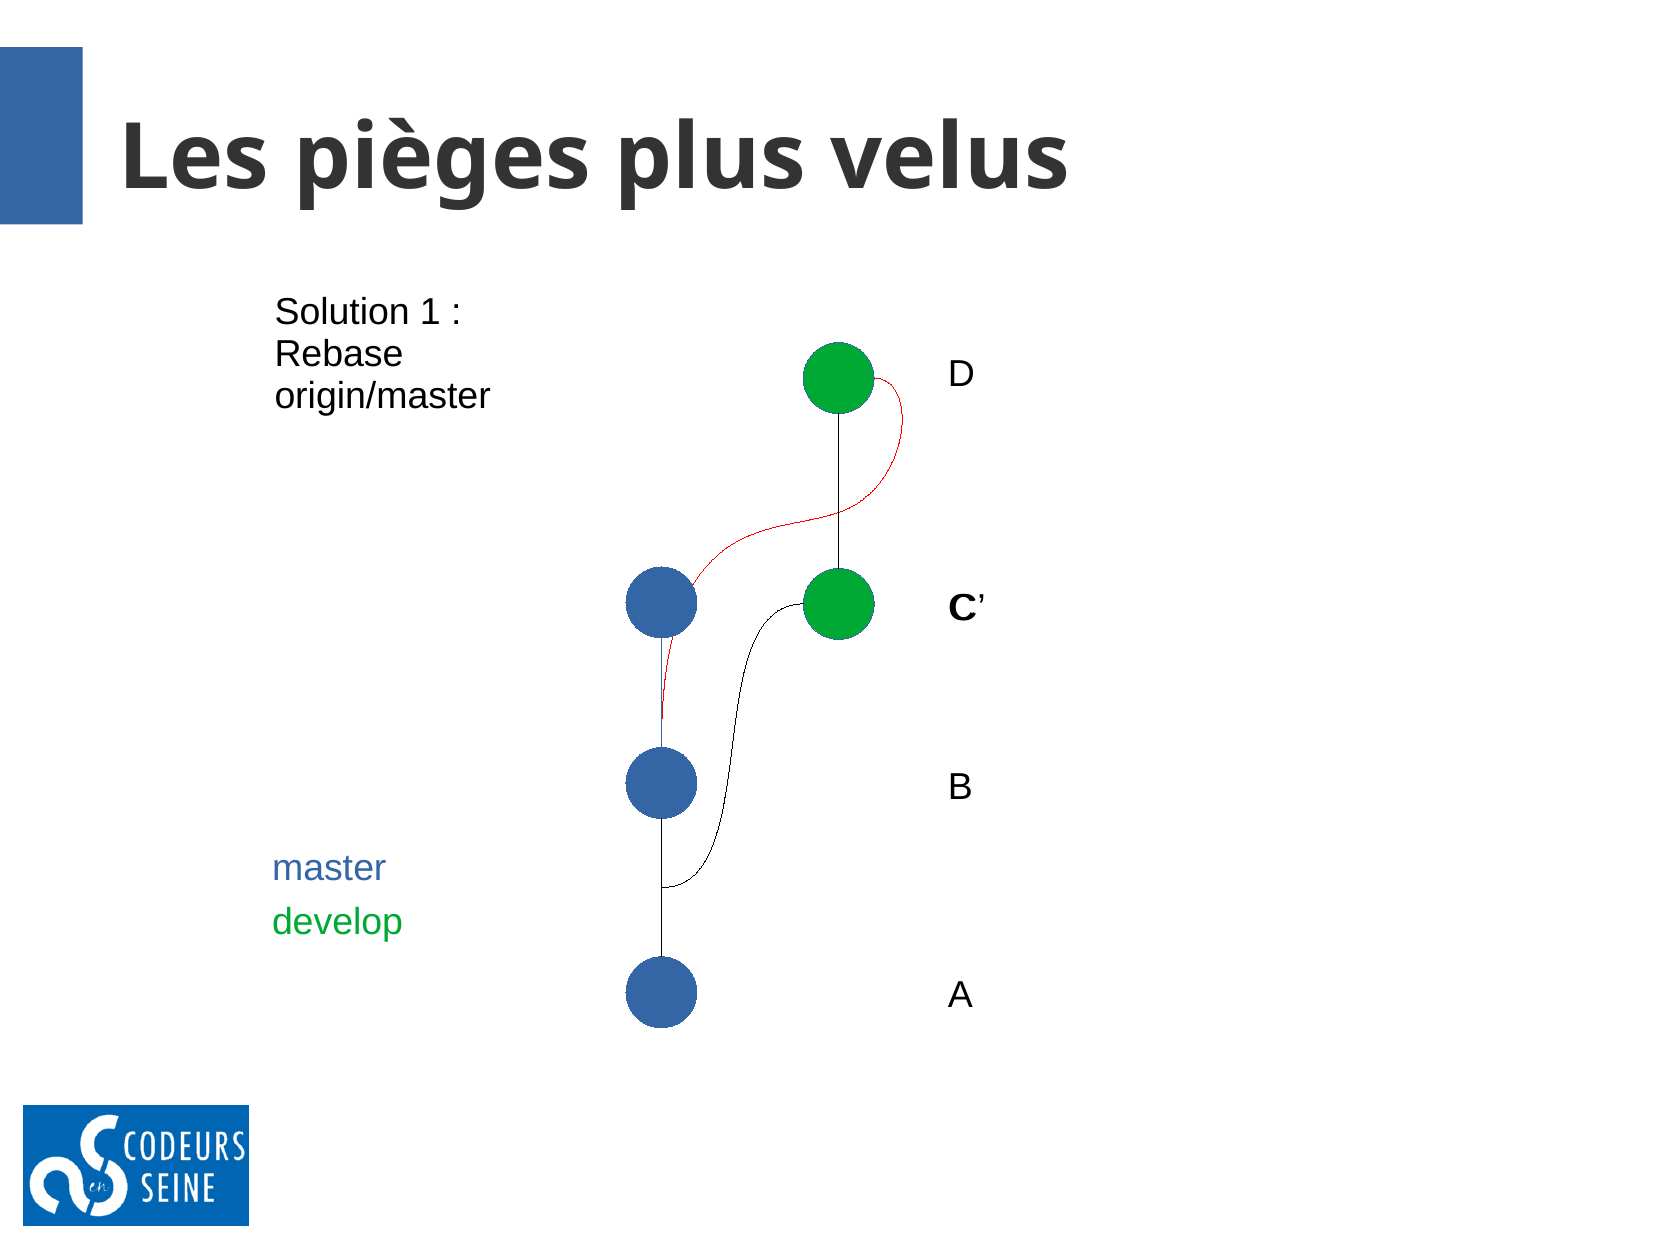

# Les pièges plus velus
Solution 1 : Rebase origin/master
D
C
C’
B
master
develop
A